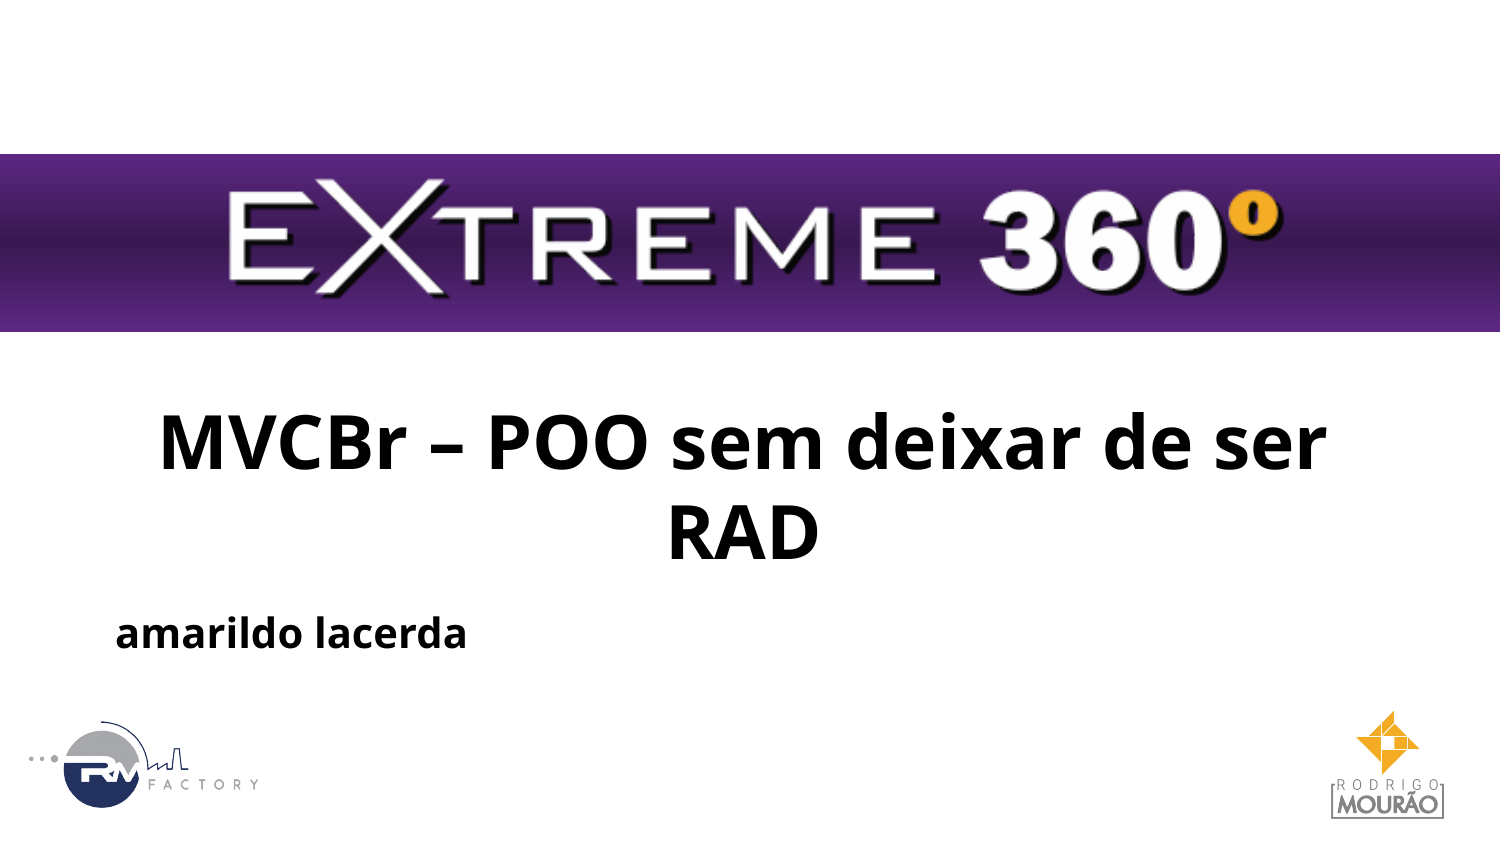

# MVCBr – POO sem deixar de ser RAD
amarildo lacerda